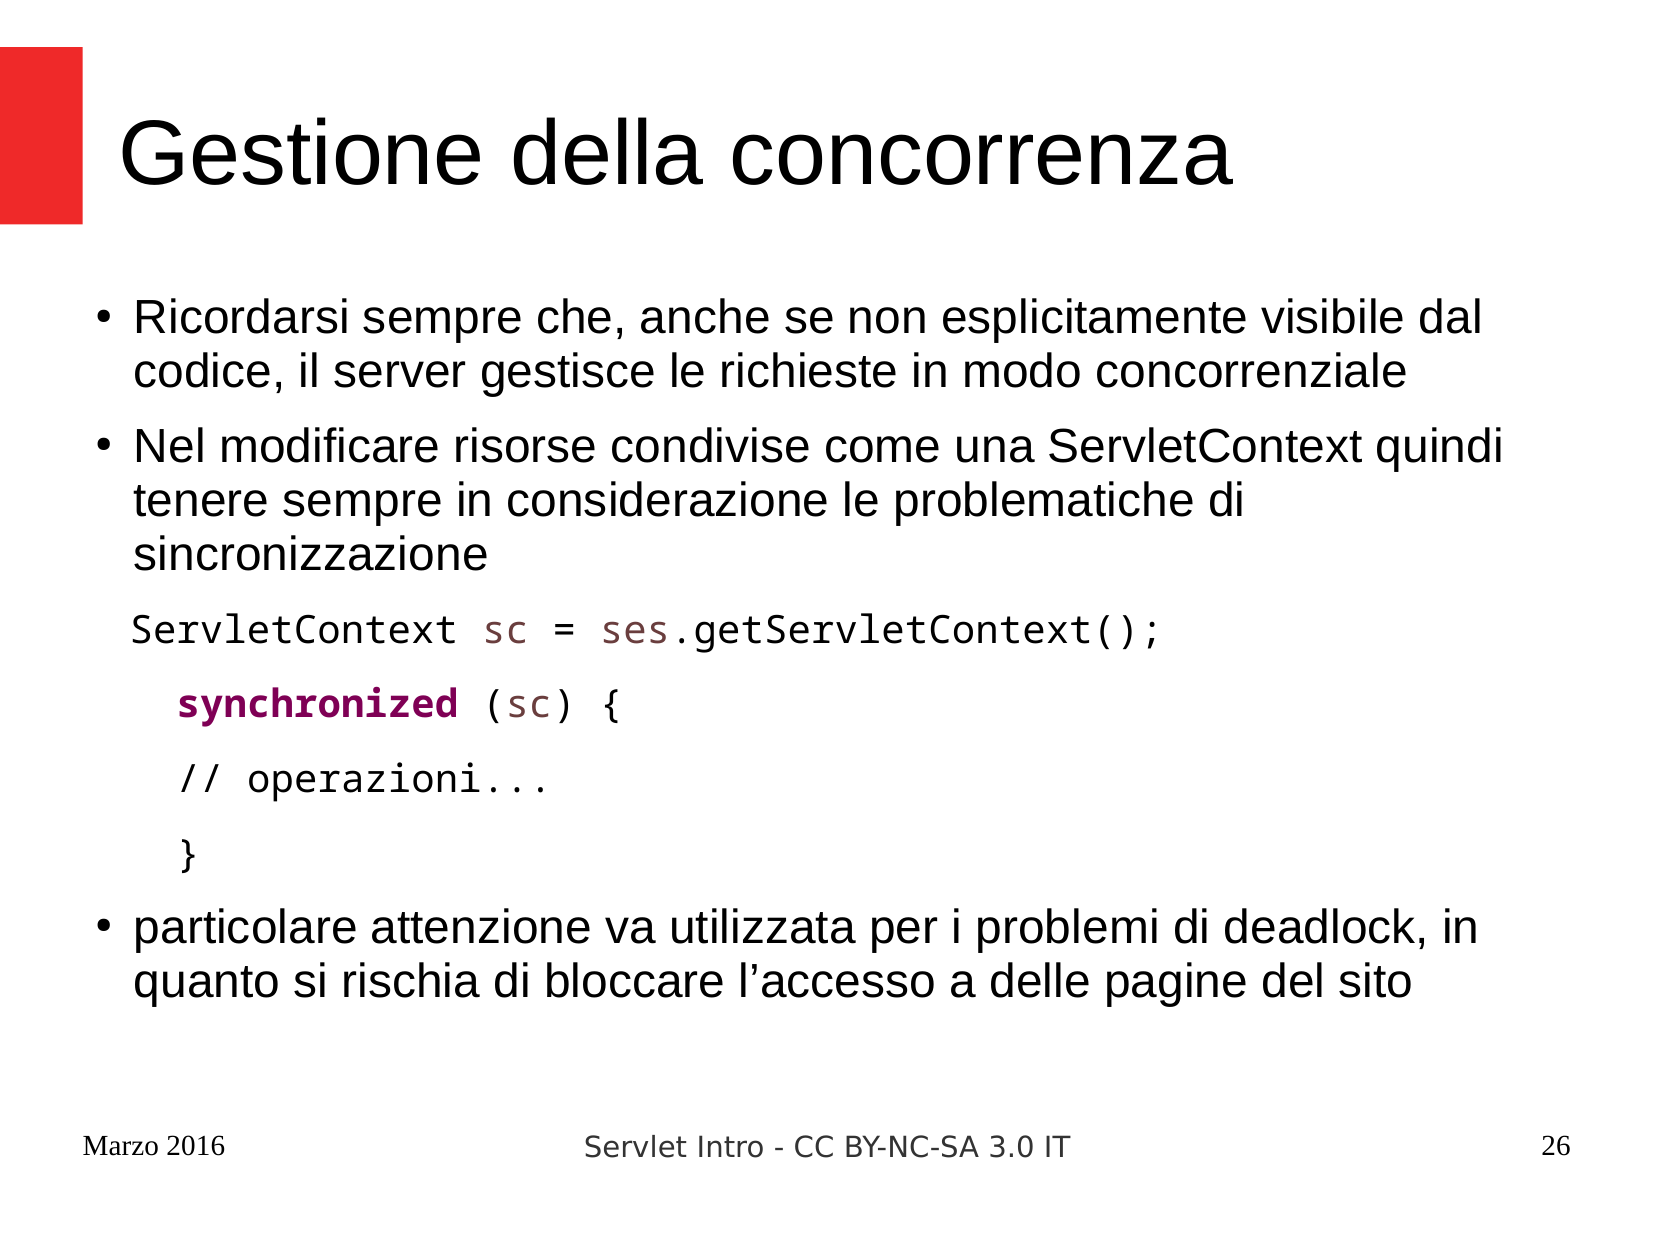

# Gestione della concorrenza
Ricordarsi sempre che, anche se non esplicitamente visibile dal codice, il server gestisce le richieste in modo concorrenziale
Nel modificare risorse condivise come una ServletContext quindi tenere sempre in considerazione le problematiche di sincronizzazione
 ServletContext sc = ses.getServletContext();
 synchronized (sc) {
 // operazioni...
 }
particolare attenzione va utilizzata per i problemi di deadlock, in quanto si rischia di bloccare l’accesso a delle pagine del sito
Your Date Here
Your Footer Here
26